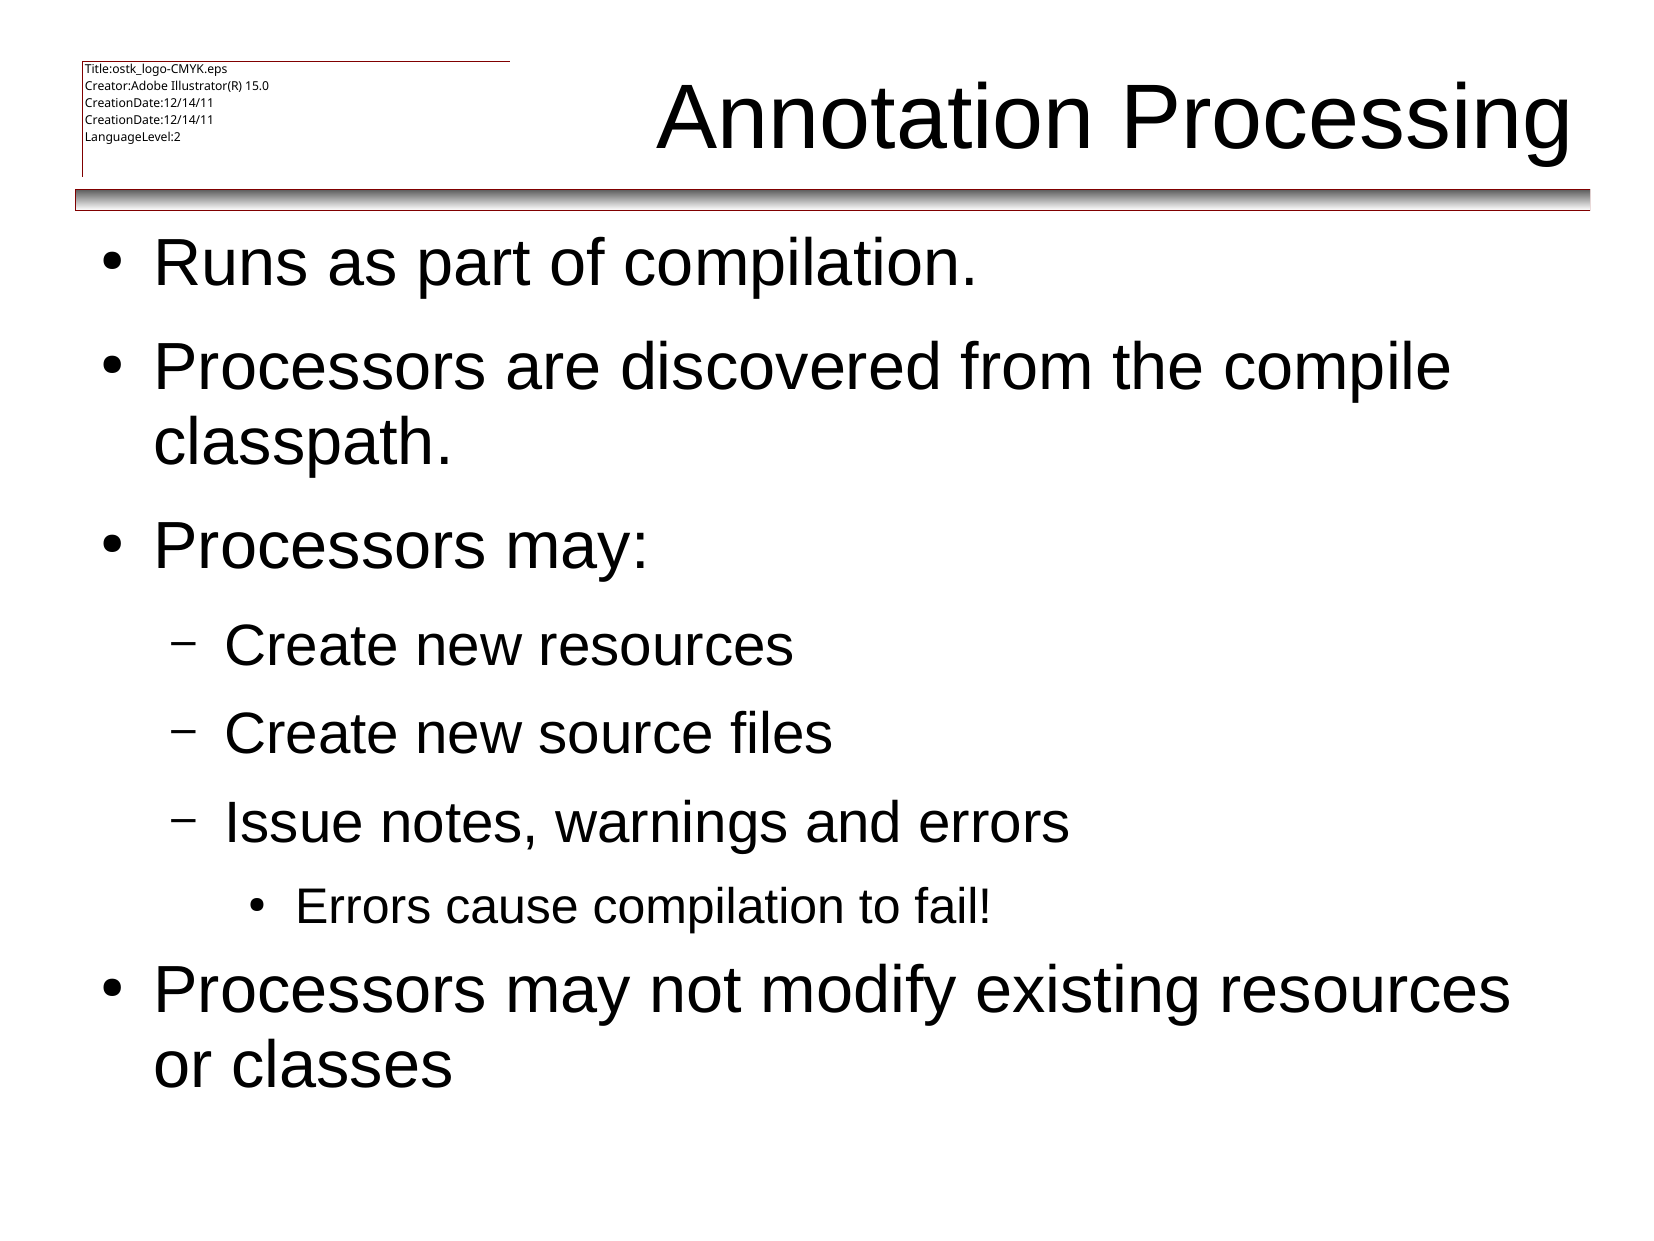

# Annotation Processing
Runs as part of compilation.
Processors are discovered from the compile classpath.
Processors may:
Create new resources
Create new source files
Issue notes, warnings and errors
Errors cause compilation to fail!
Processors may not modify existing resources or classes